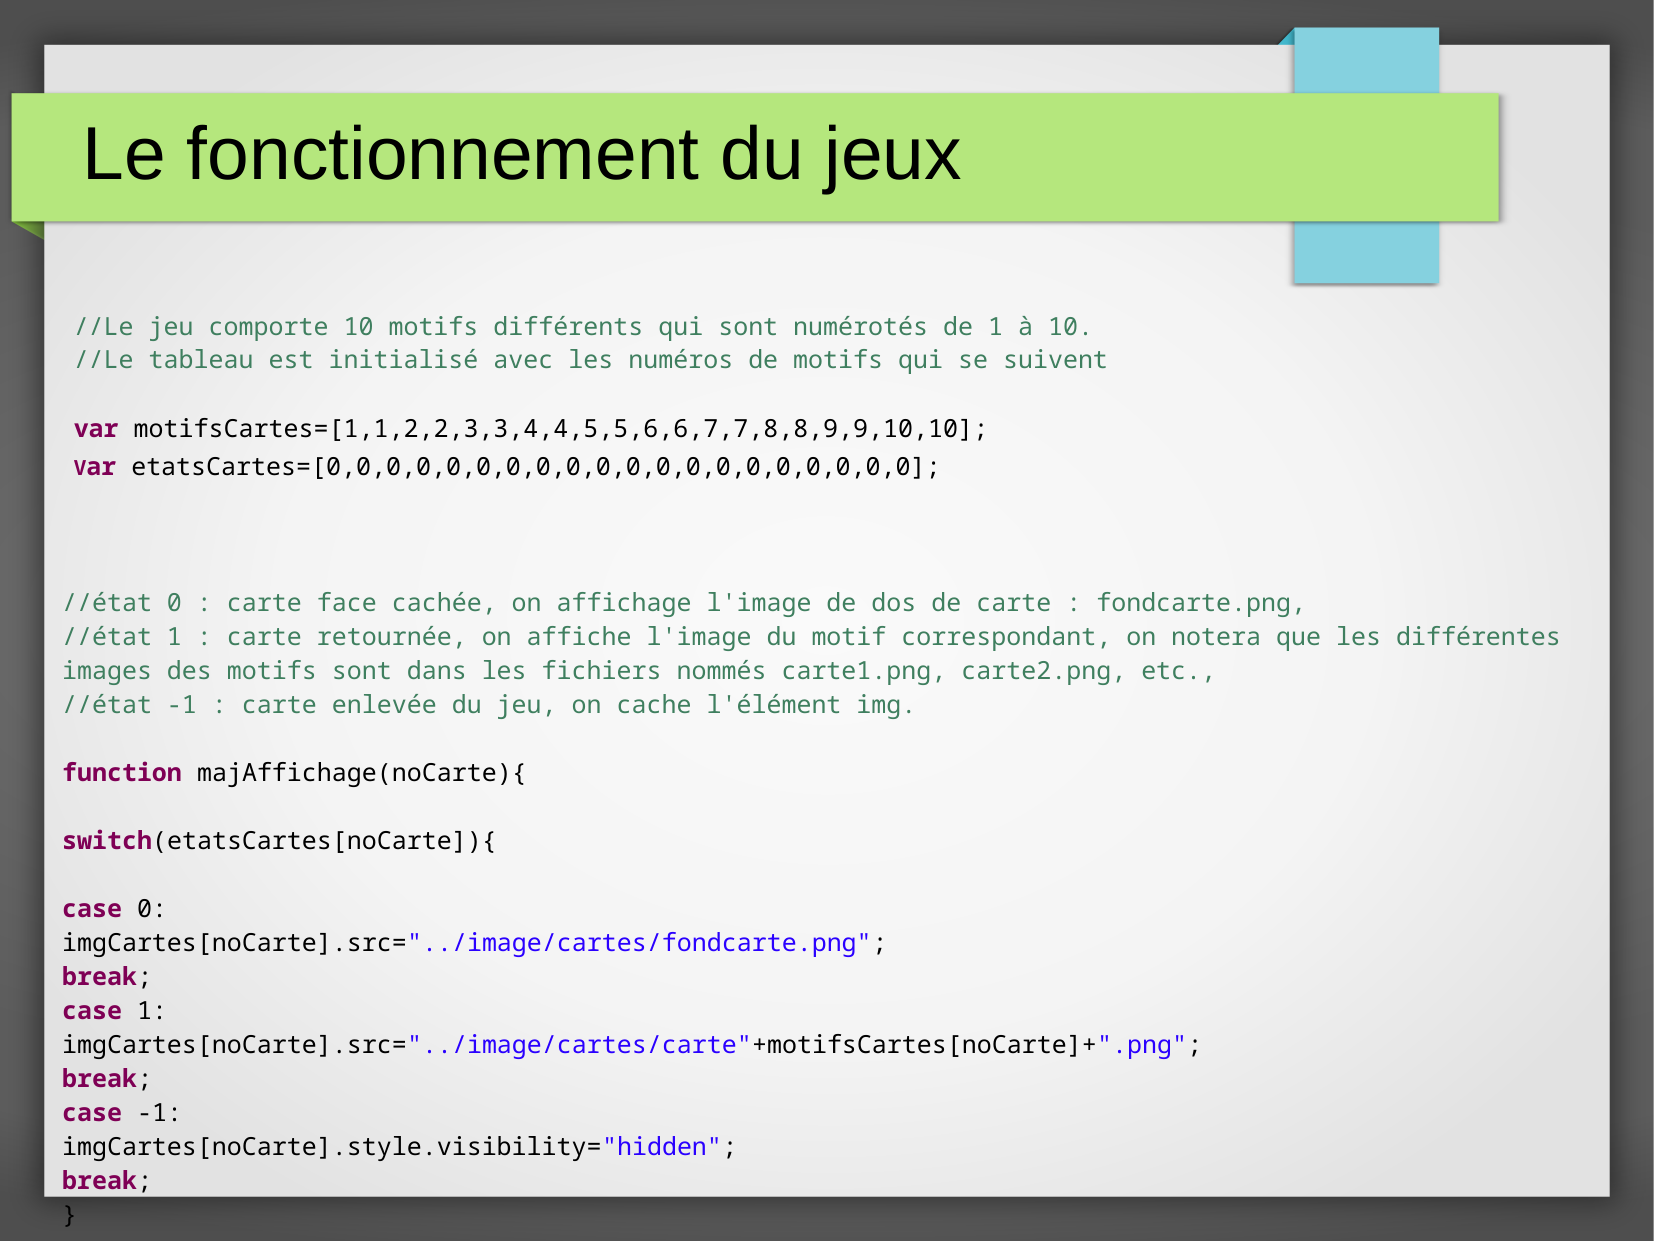

# Le fonctionnement du jeux
//Le jeu comporte 10 motifs différents qui sont numérotés de 1 à 10.
//Le tableau est initialisé avec les numéros de motifs qui se suivent
var motifsCartes=[1,1,2,2,3,3,4,4,5,5,6,6,7,7,8,8,9,9,10,10];
Var etatsCartes=[0,0,0,0,0,0,0,0,0,0,0,0,0,0,0,0,0,0,0,0];
//état 0 : carte face cachée, on affichage l'image de dos de carte : fondcarte.png,
//état 1 : carte retournée, on affiche l'image du motif correspondant, on notera que les différentes images des motifs sont dans les fichiers nommés carte1.png, carte2.png, etc.,
//état -1 : carte enlevée du jeu, on cache l'élément img.
function majAffichage(noCarte){
switch(etatsCartes[noCarte]){
case 0:
imgCartes[noCarte].src="../image/cartes/fondcarte.png";
break;
case 1:
imgCartes[noCarte].src="../image/cartes/carte"+motifsCartes[noCarte]+".png";
break;
case -1:
imgCartes[noCarte].style.visibility="hidden";
break;
}